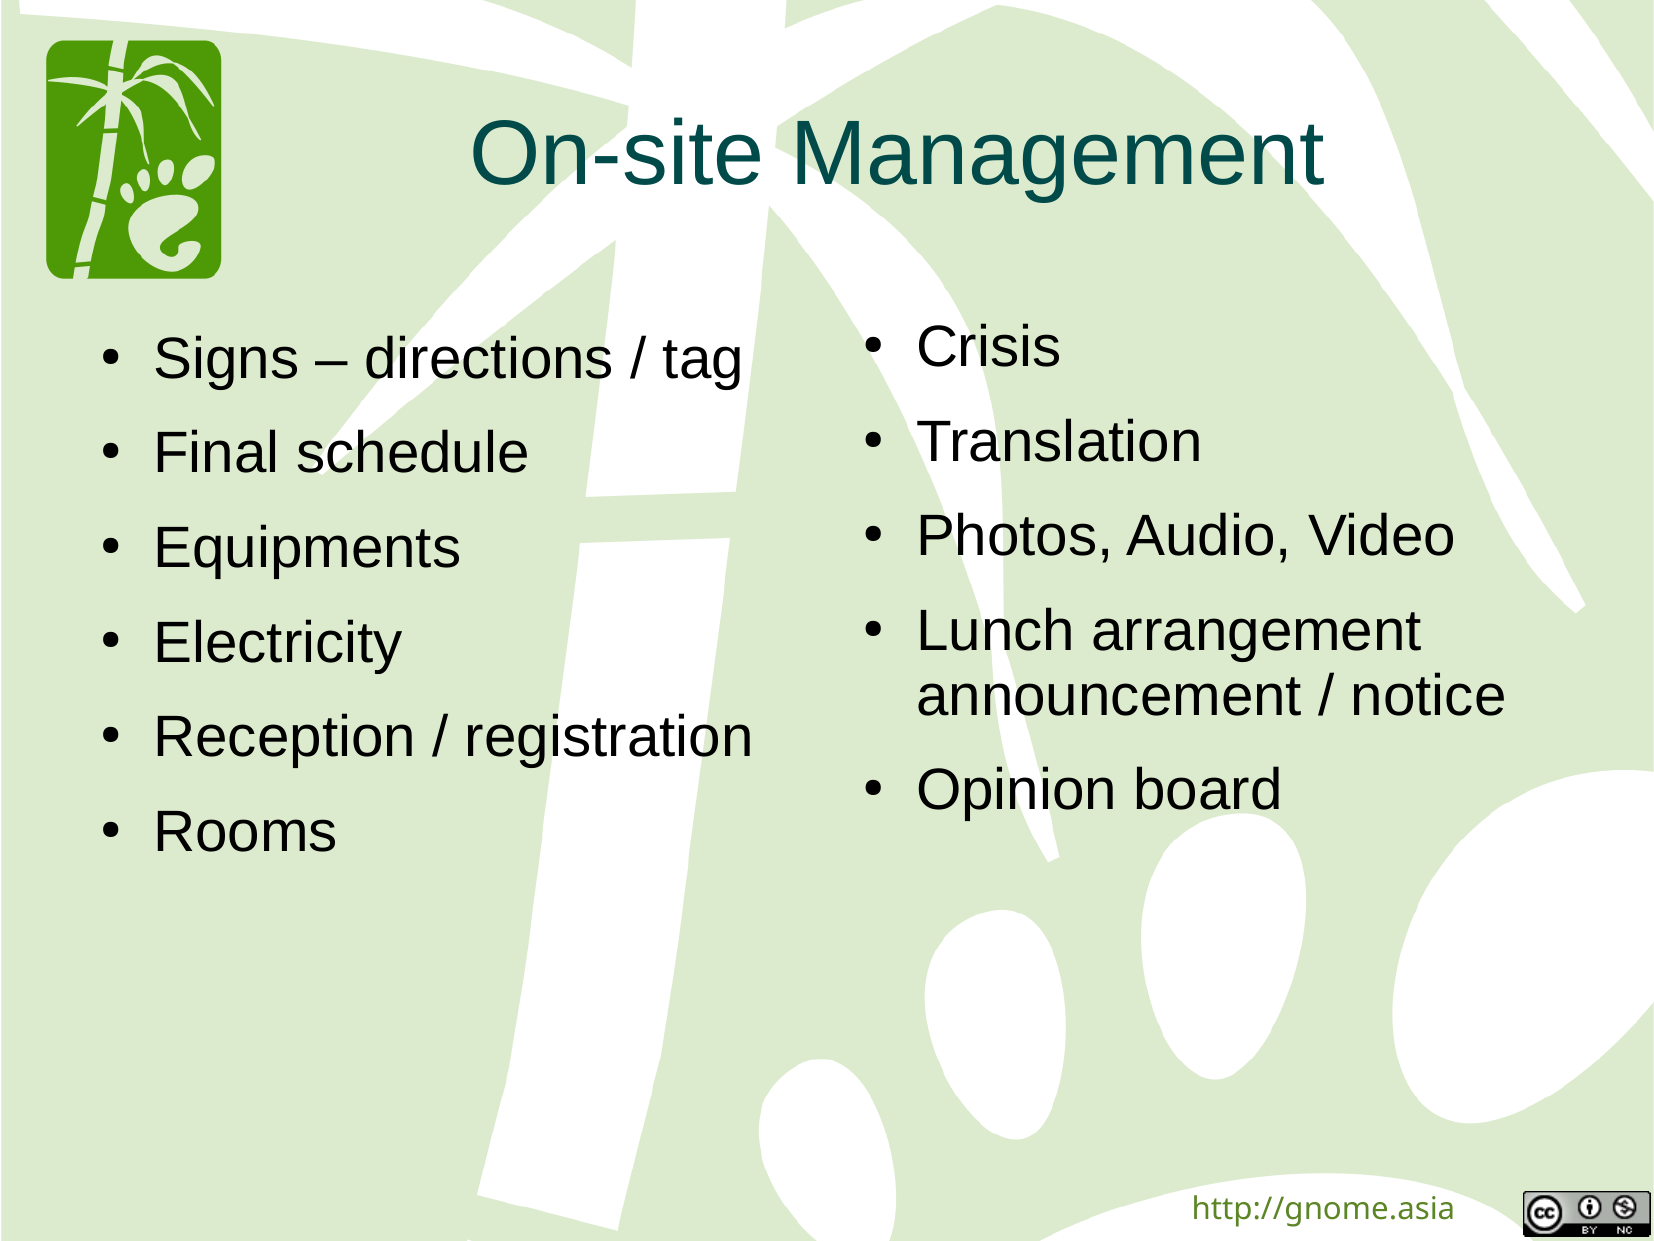

# On-site Management
Crisis
Translation
Photos, Audio, Video
Lunch arrangement announcement / notice
Opinion board
Signs – directions / tag
Final schedule
Equipments
Electricity
Reception / registration
Rooms